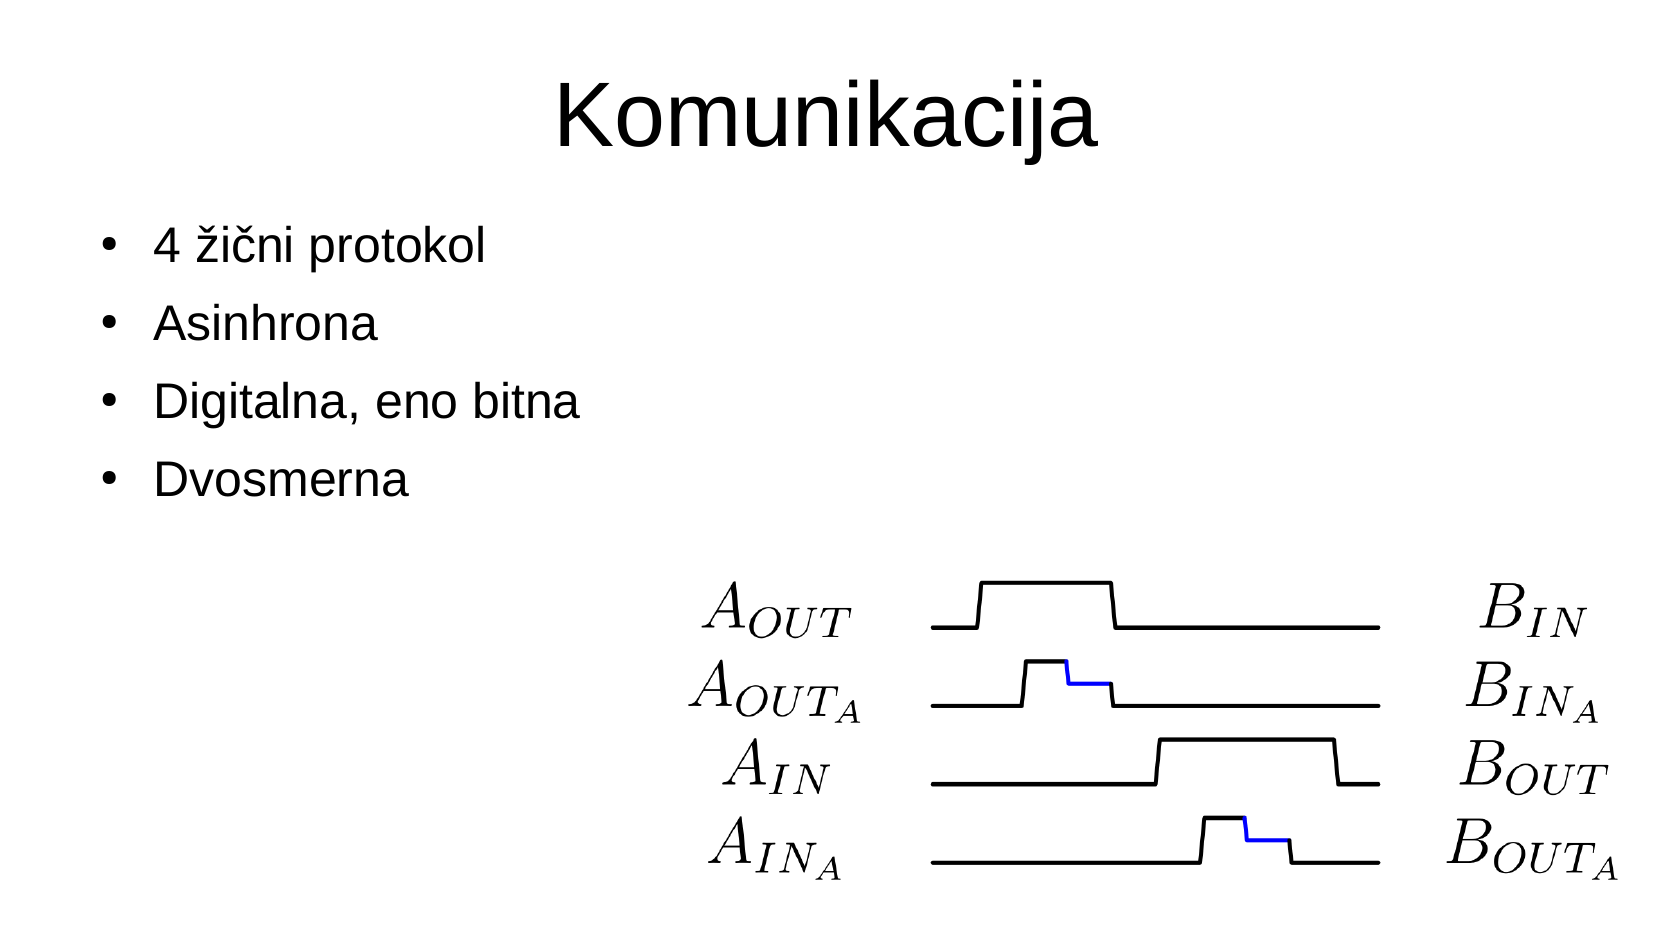

# Komunikacija
4 žični protokol
Asinhrona
Digitalna, eno bitna
Dvosmerna